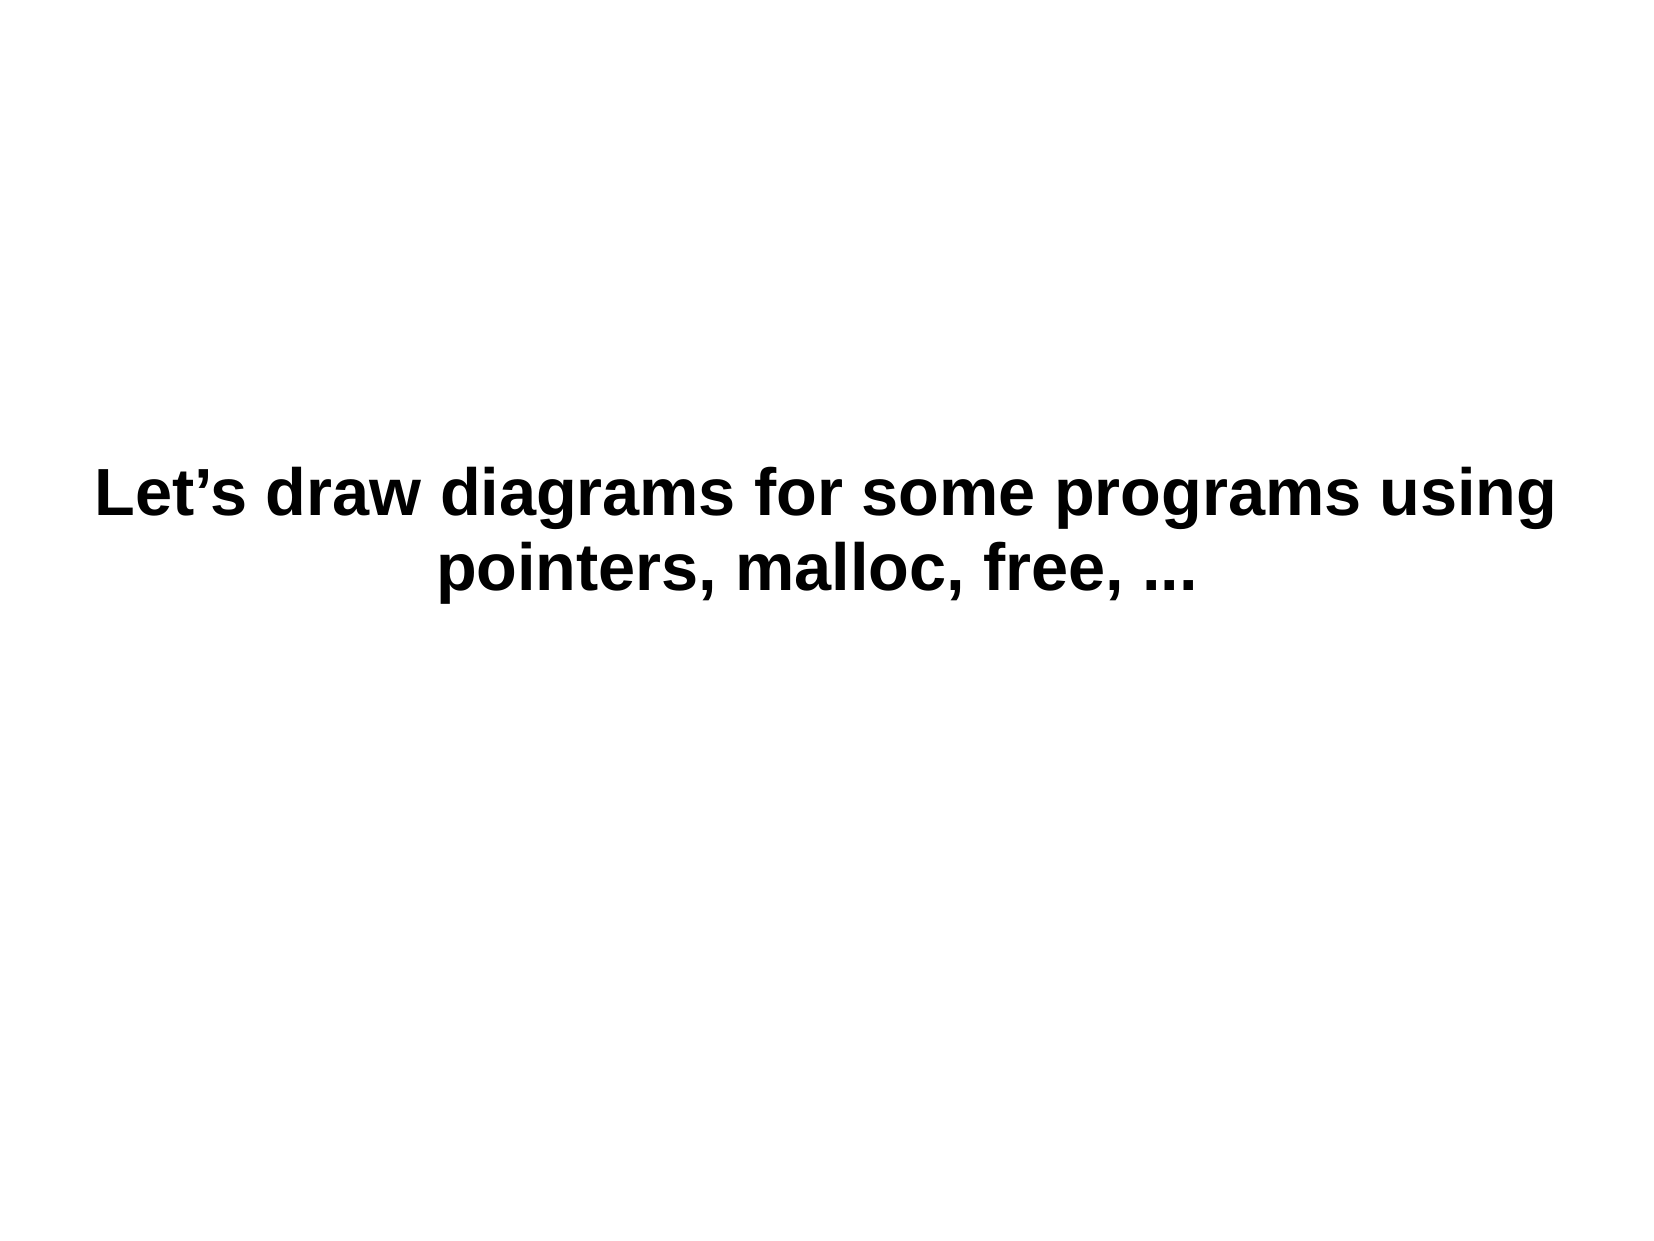

# Let’s draw diagrams for some programs using pointers, malloc, free, ...